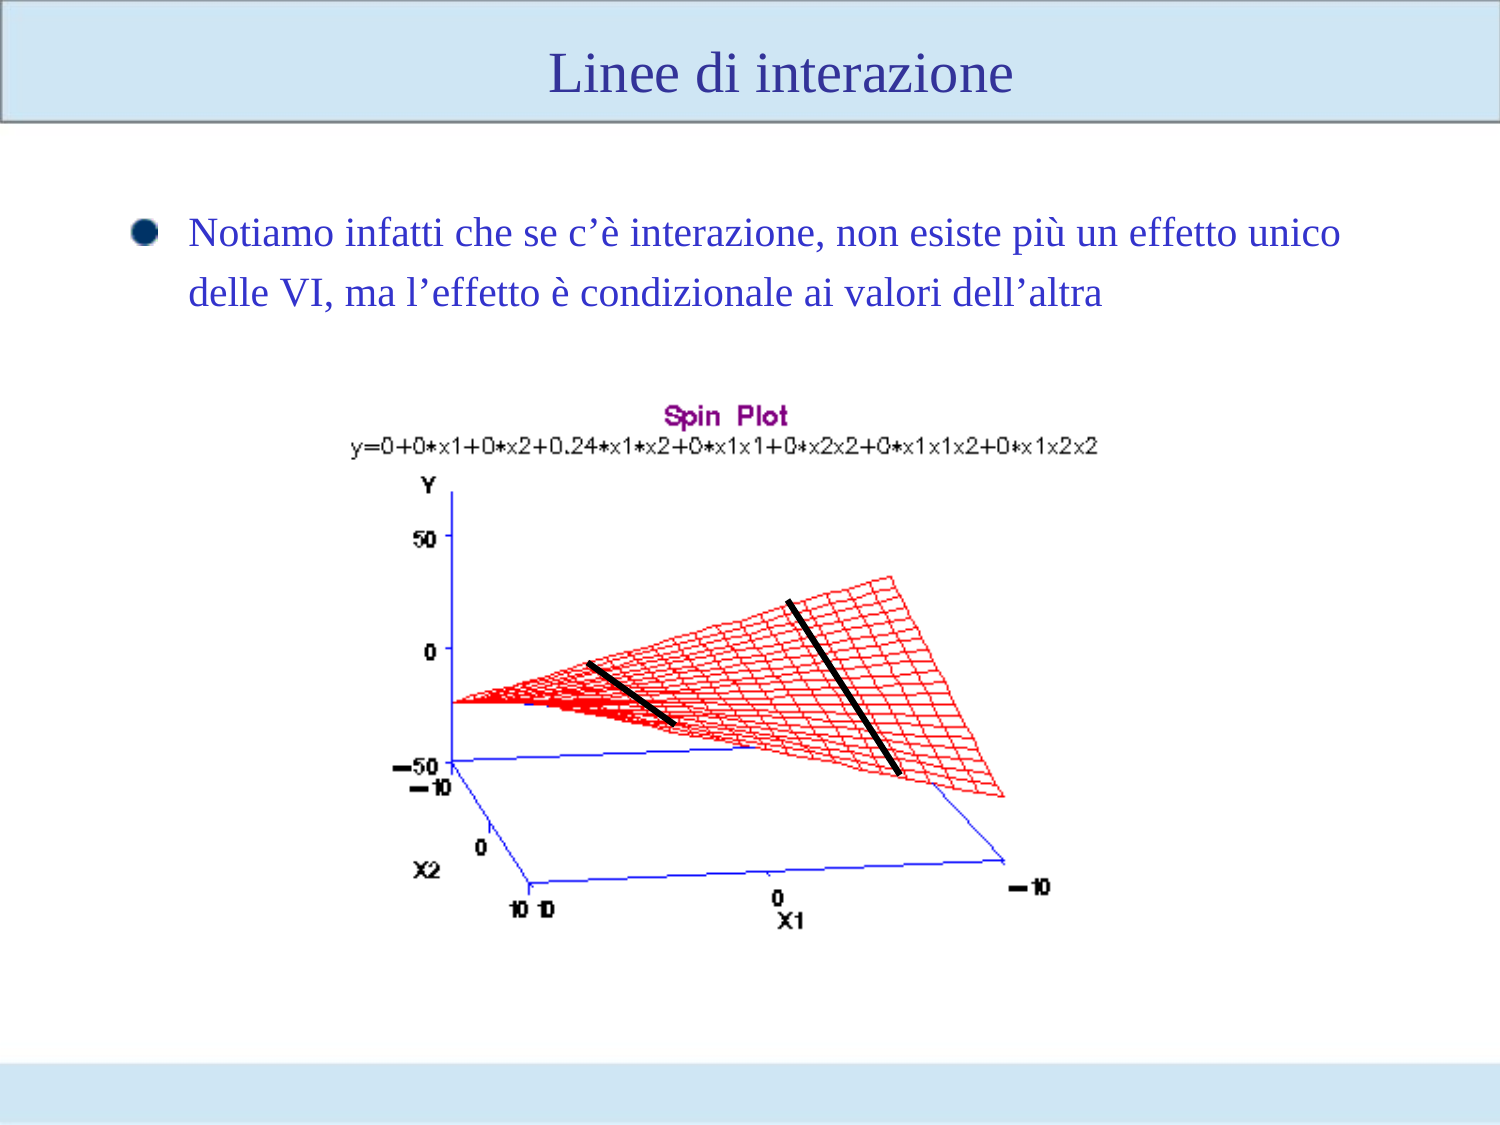

# Linee di interazione
Notiamo infatti che se c’è interazione, non esiste più un effetto unico delle VI, ma l’effetto è condizionale ai valori dell’altra